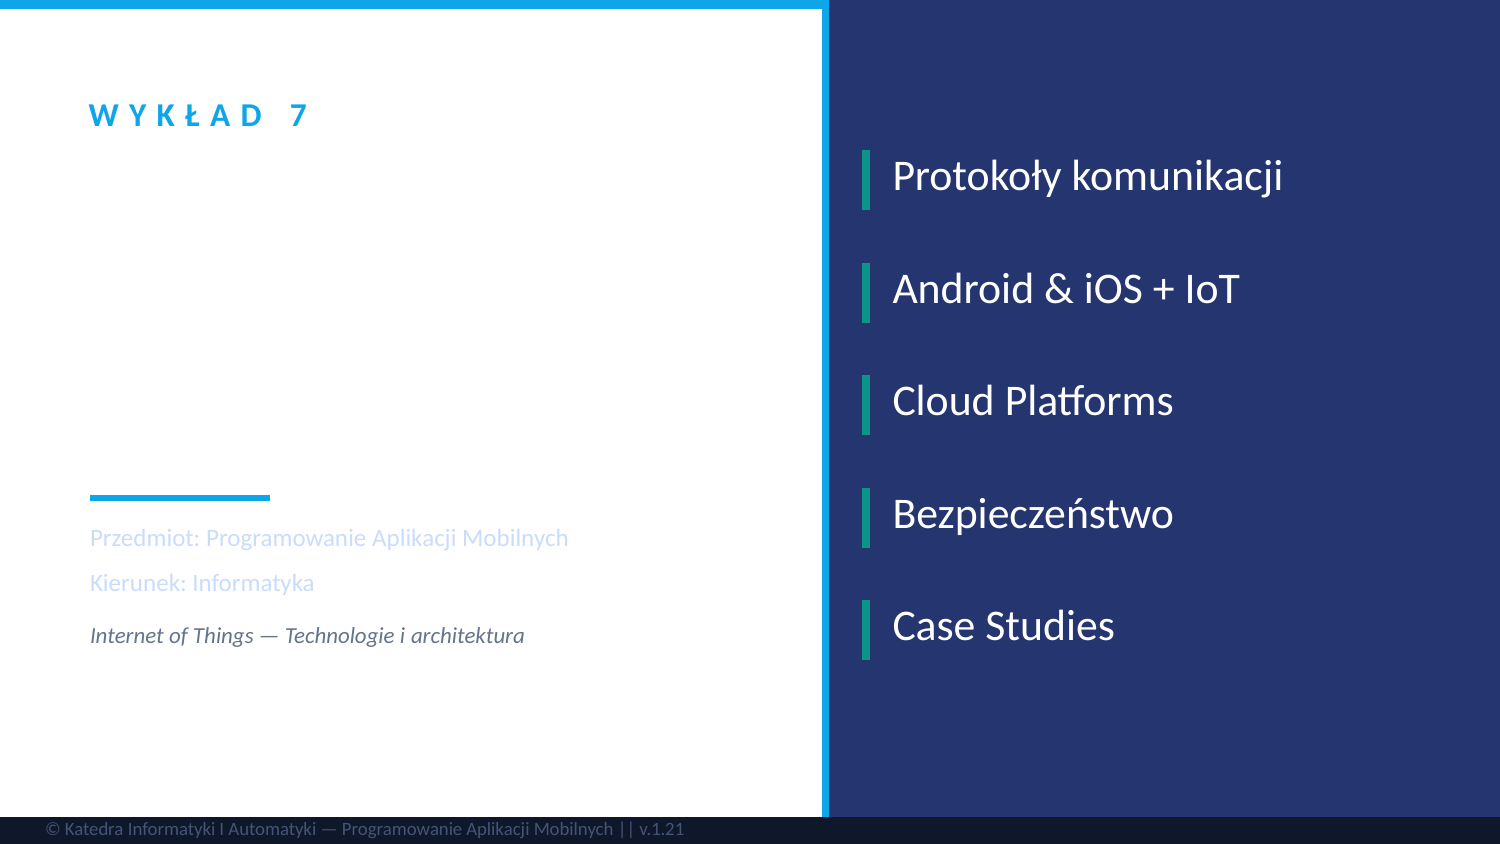

WYKŁAD 7
Protokoły komunikacji
Programowanie aplikacji mobilnych
współpracujących
z IoT
Android & iOS + IoT
Cloud Platforms
Bezpieczeństwo
Przedmiot: Programowanie Aplikacji Mobilnych
Kierunek: Informatyka
Case Studies
Internet of Things — Technologie i architektura
© Katedra Informatyki I Automatyki — Programowanie Aplikacji Mobilnych || v.1.21